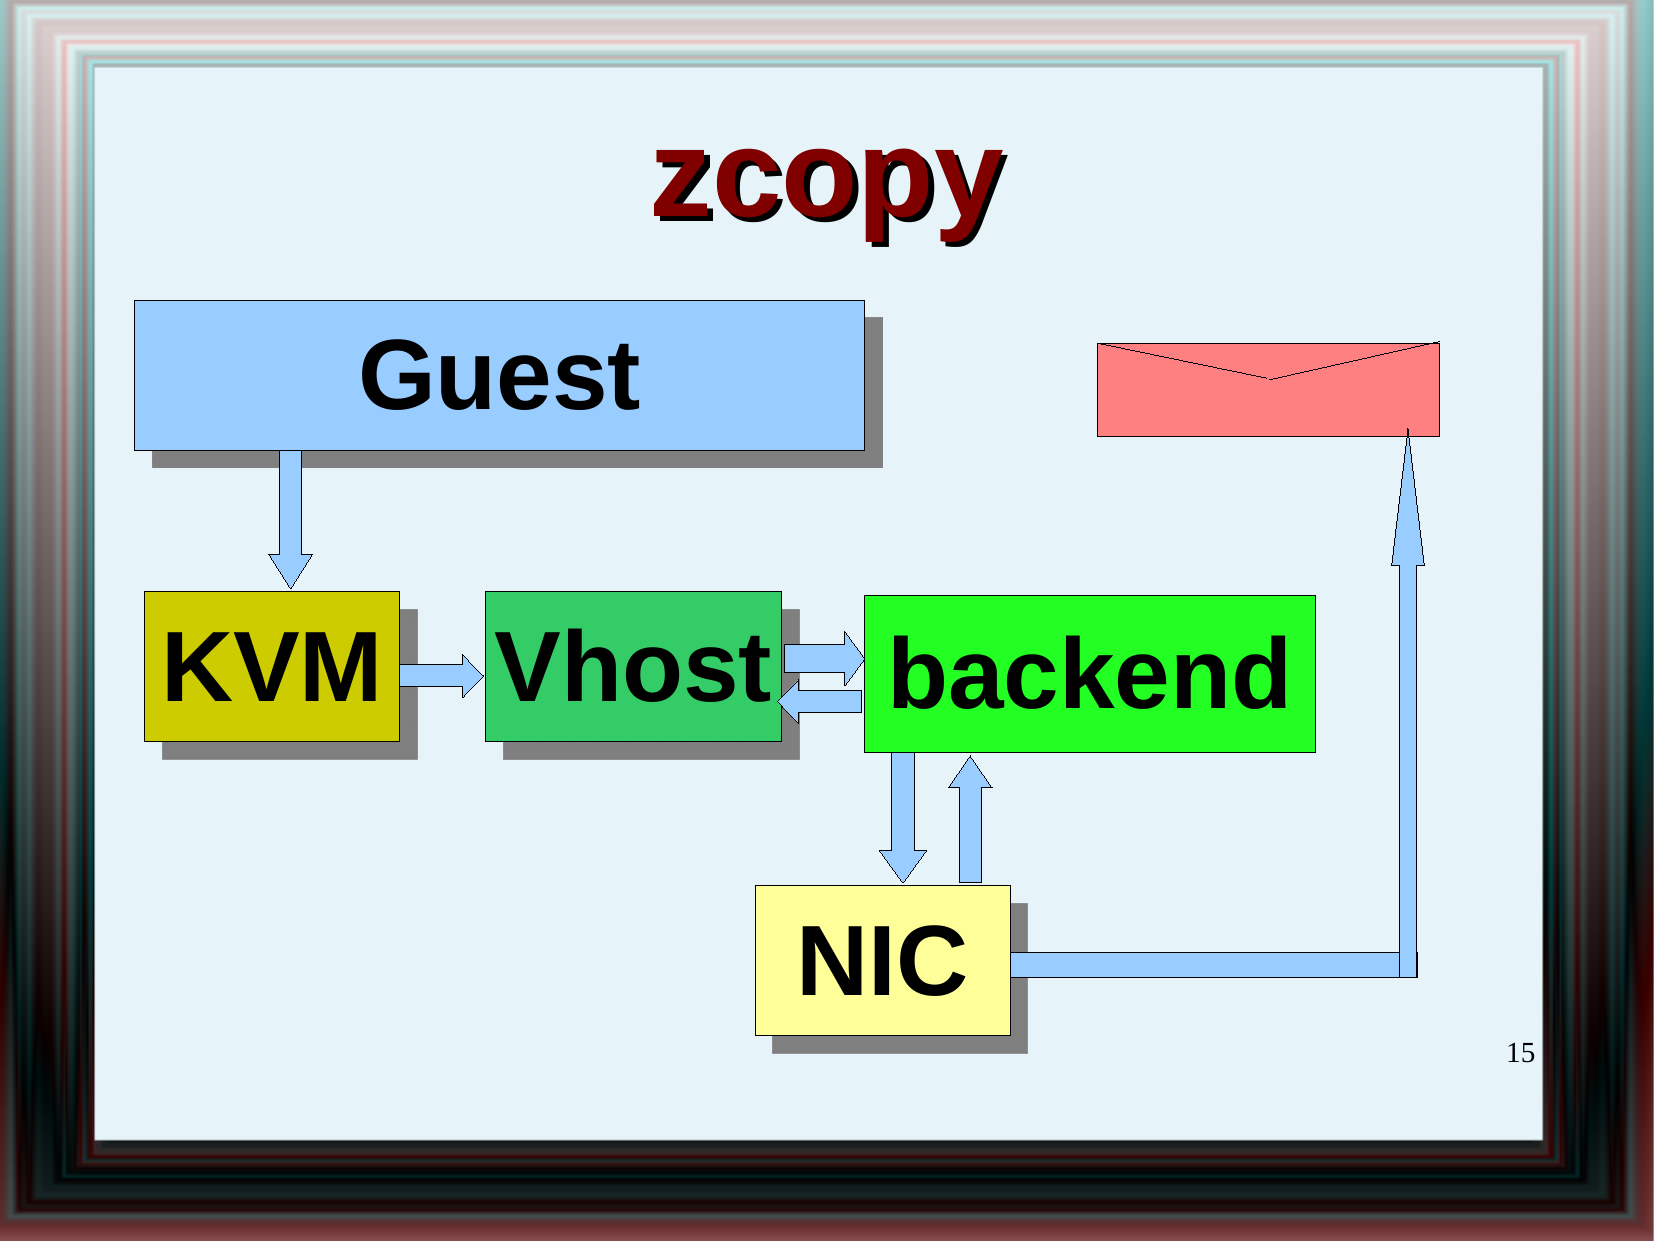

# zcopy
Guest
KVM
Vhost
backend
NIC
15